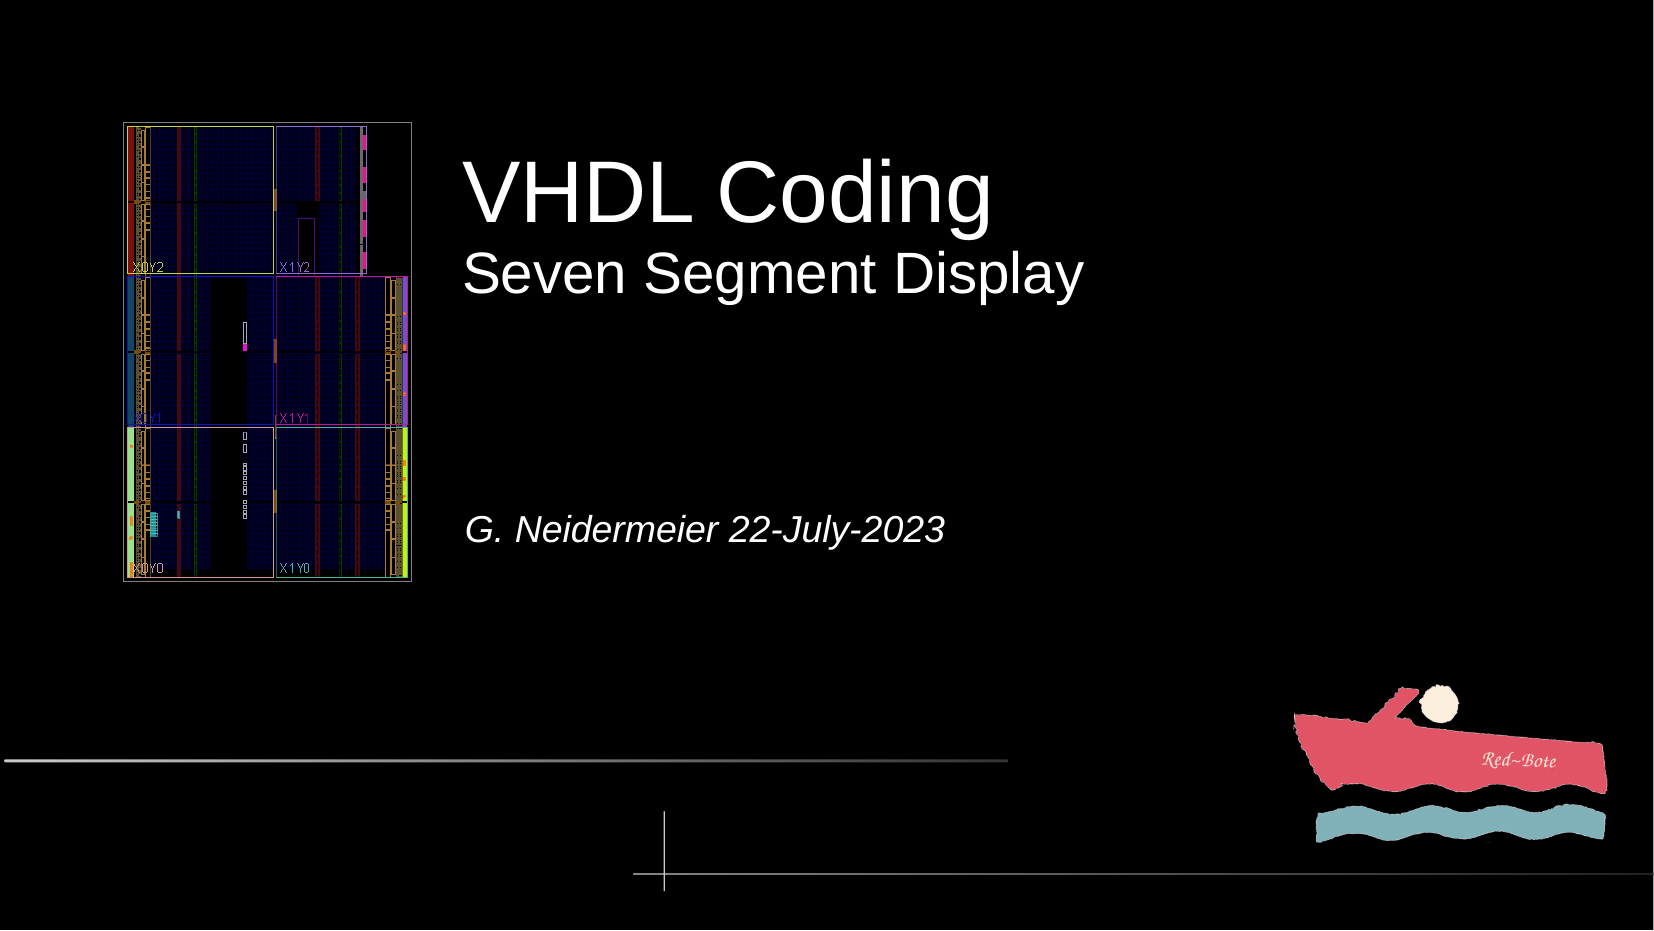

# VHDL Coding Seven Segment Display
G. Neidermeier 22-July-2023